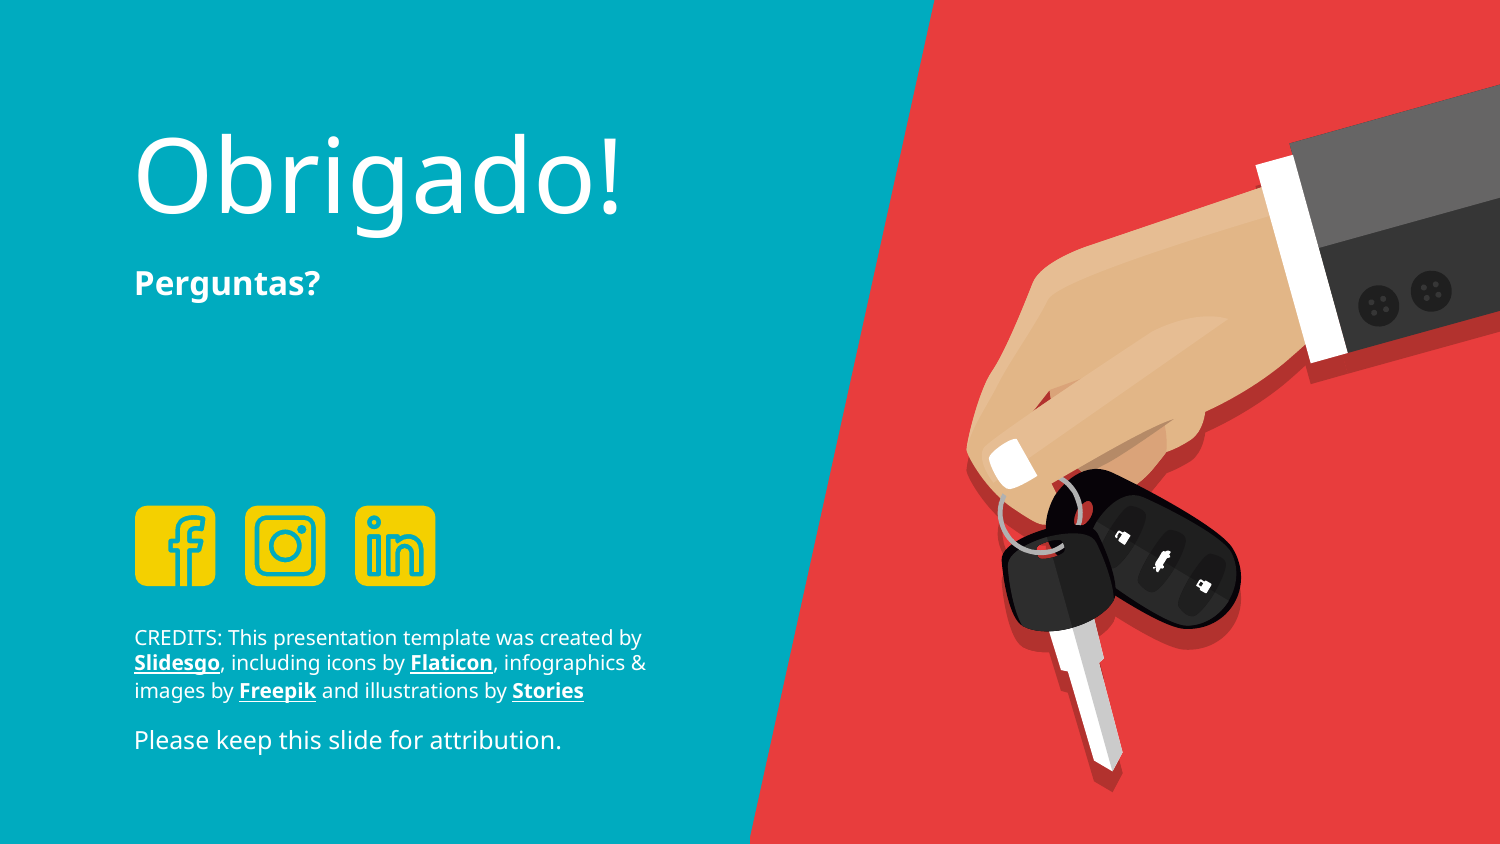

# Obrigado!
Perguntas?
Please keep this slide for attribution.